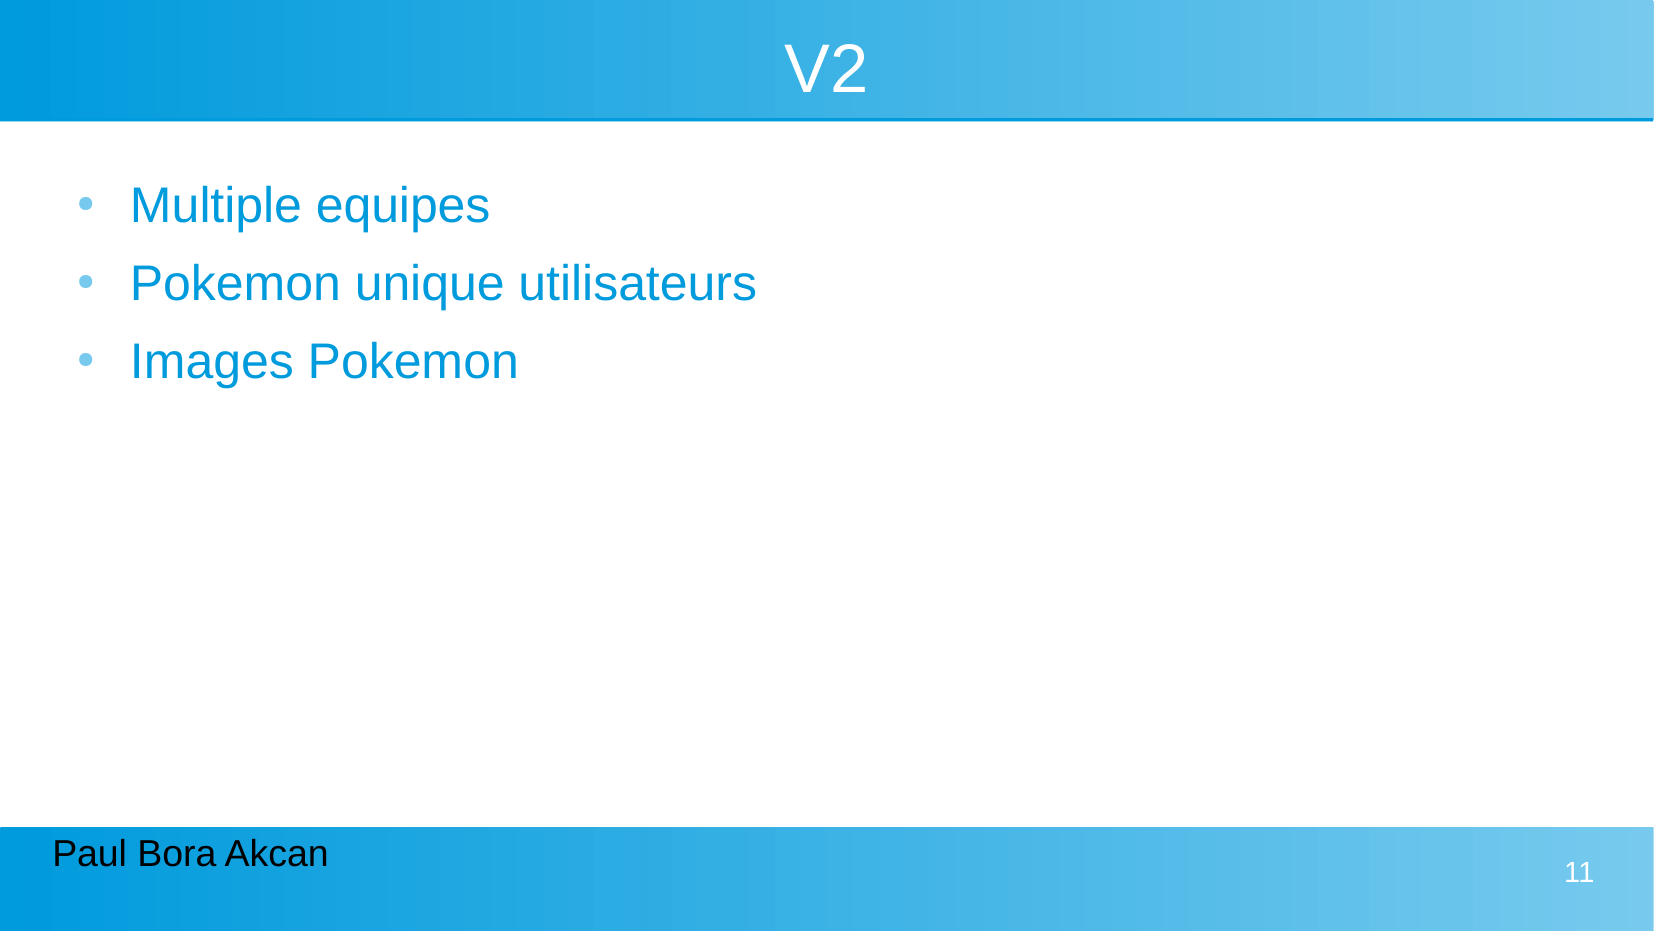

# V2
Multiple equipes
Pokemon unique utilisateurs
Images Pokemon
Paul Bora Akcan
11